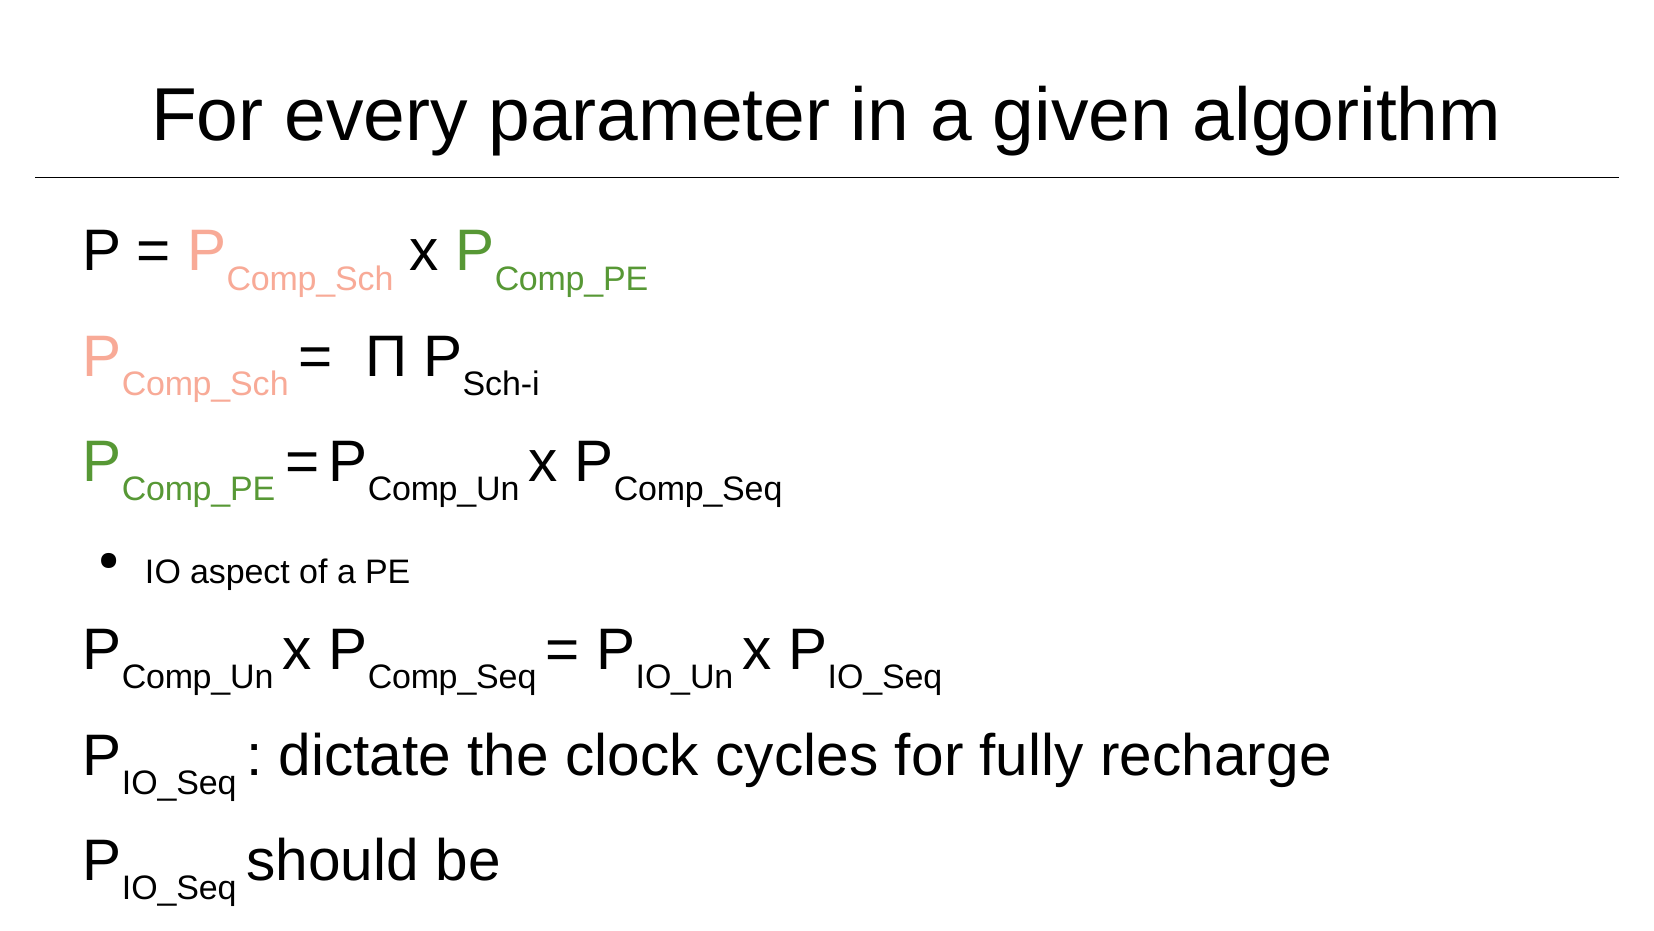

# For every parameter in a given algorithm
P = PComp_Sch x PComp_PE
PComp_Sch = П PSch-i
PComp_PE = PComp_Un x PComp_Seq
IO aspect of a PE
PComp_Un x PComp_Seq = PIO_Un x PIO_Seq
PIO_Seq : dictate the clock cycles for fully recharge
PIO_Seq should be